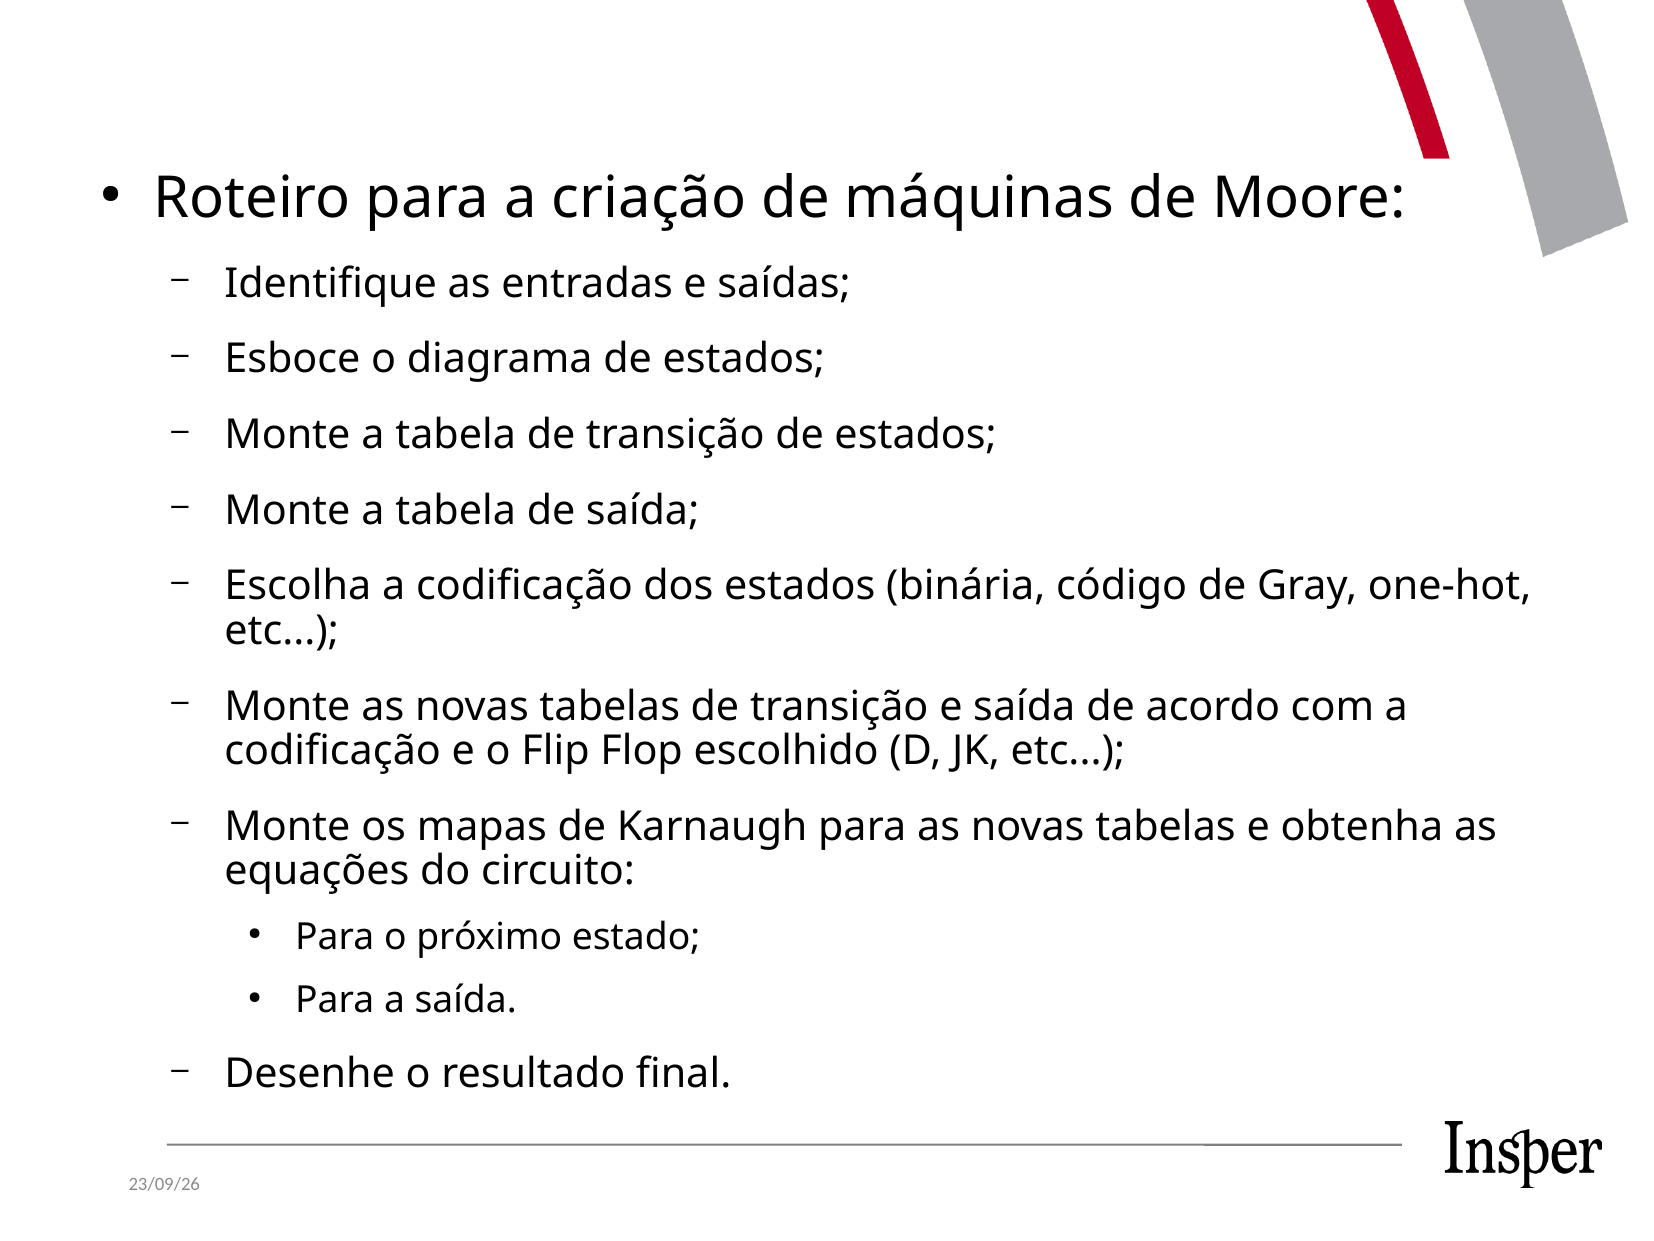

# Roteiro para a criação de máquinas de Moore:
Identifique as entradas e saídas;
Esboce o diagrama de estados;
Monte a tabela de transição de estados;
Monte a tabela de saída;
Escolha a codificação dos estados (binária, código de Gray, one-hot, etc...);
Monte as novas tabelas de transição e saída de acordo com a codificação e o Flip Flop escolhido (D, JK, etc...);
Monte os mapas de Karnaugh para as novas tabelas e obtenha as equações do circuito:
Para o próximo estado;
Para a saída.
Desenhe o resultado final.